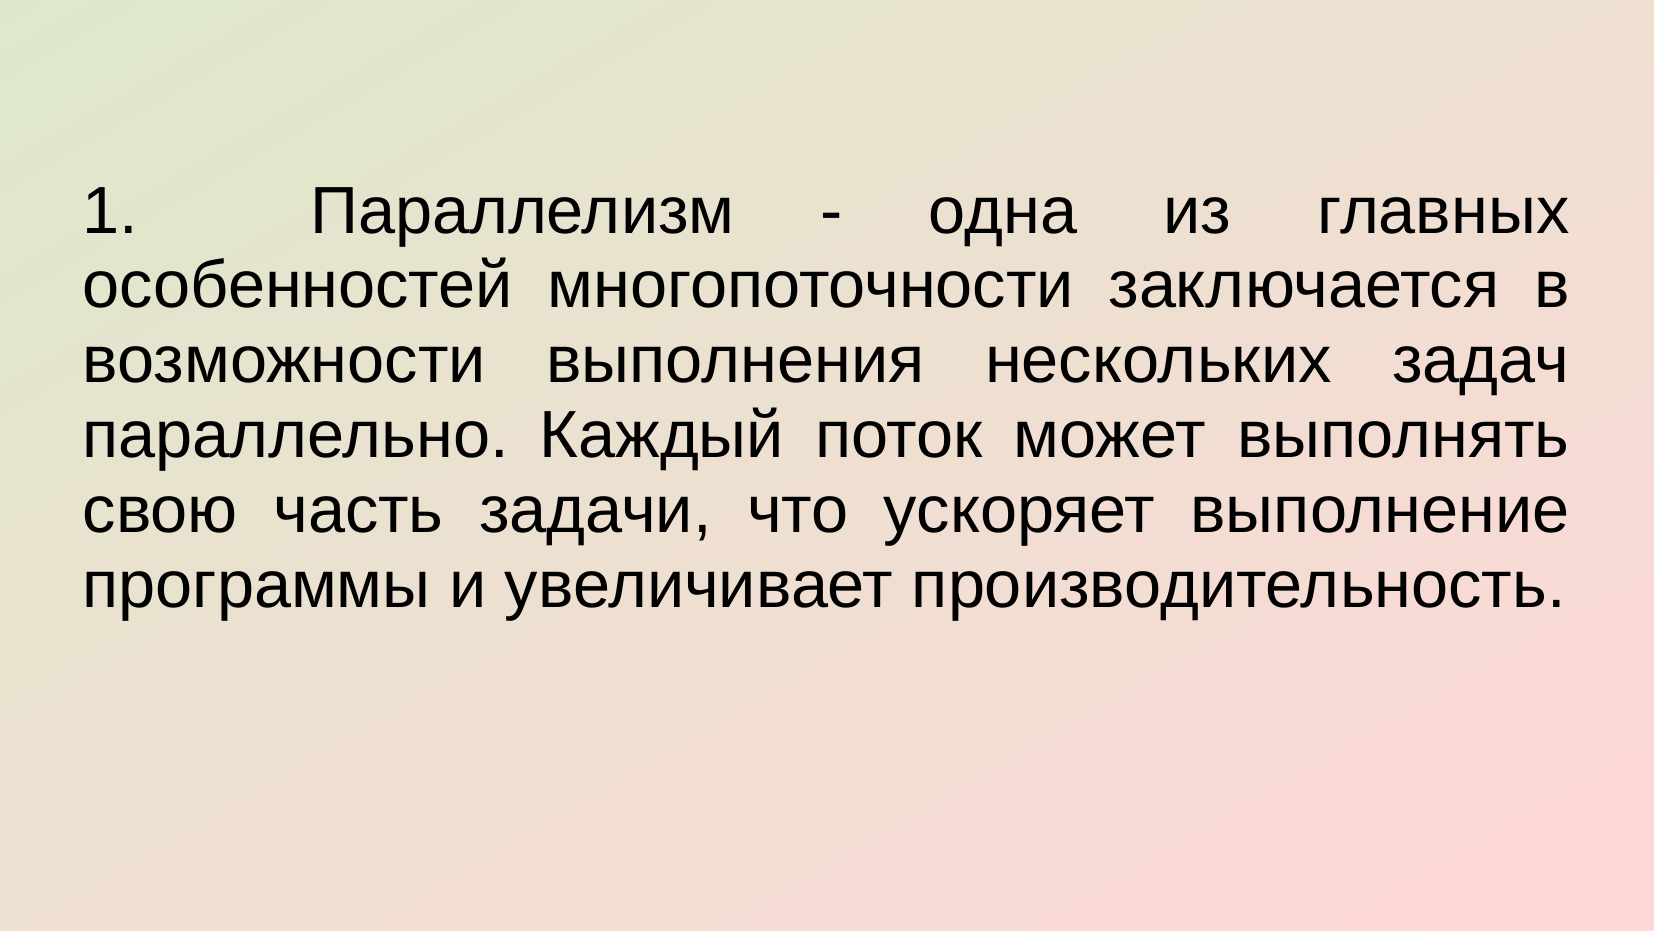

# 1. Параллелизм - одна из главных особенностей многопоточности заключается в возможности выполнения нескольких задач параллельно. Каждый поток может выполнять свою часть задачи, что ускоряет выполнение программы и увеличивает производительность.